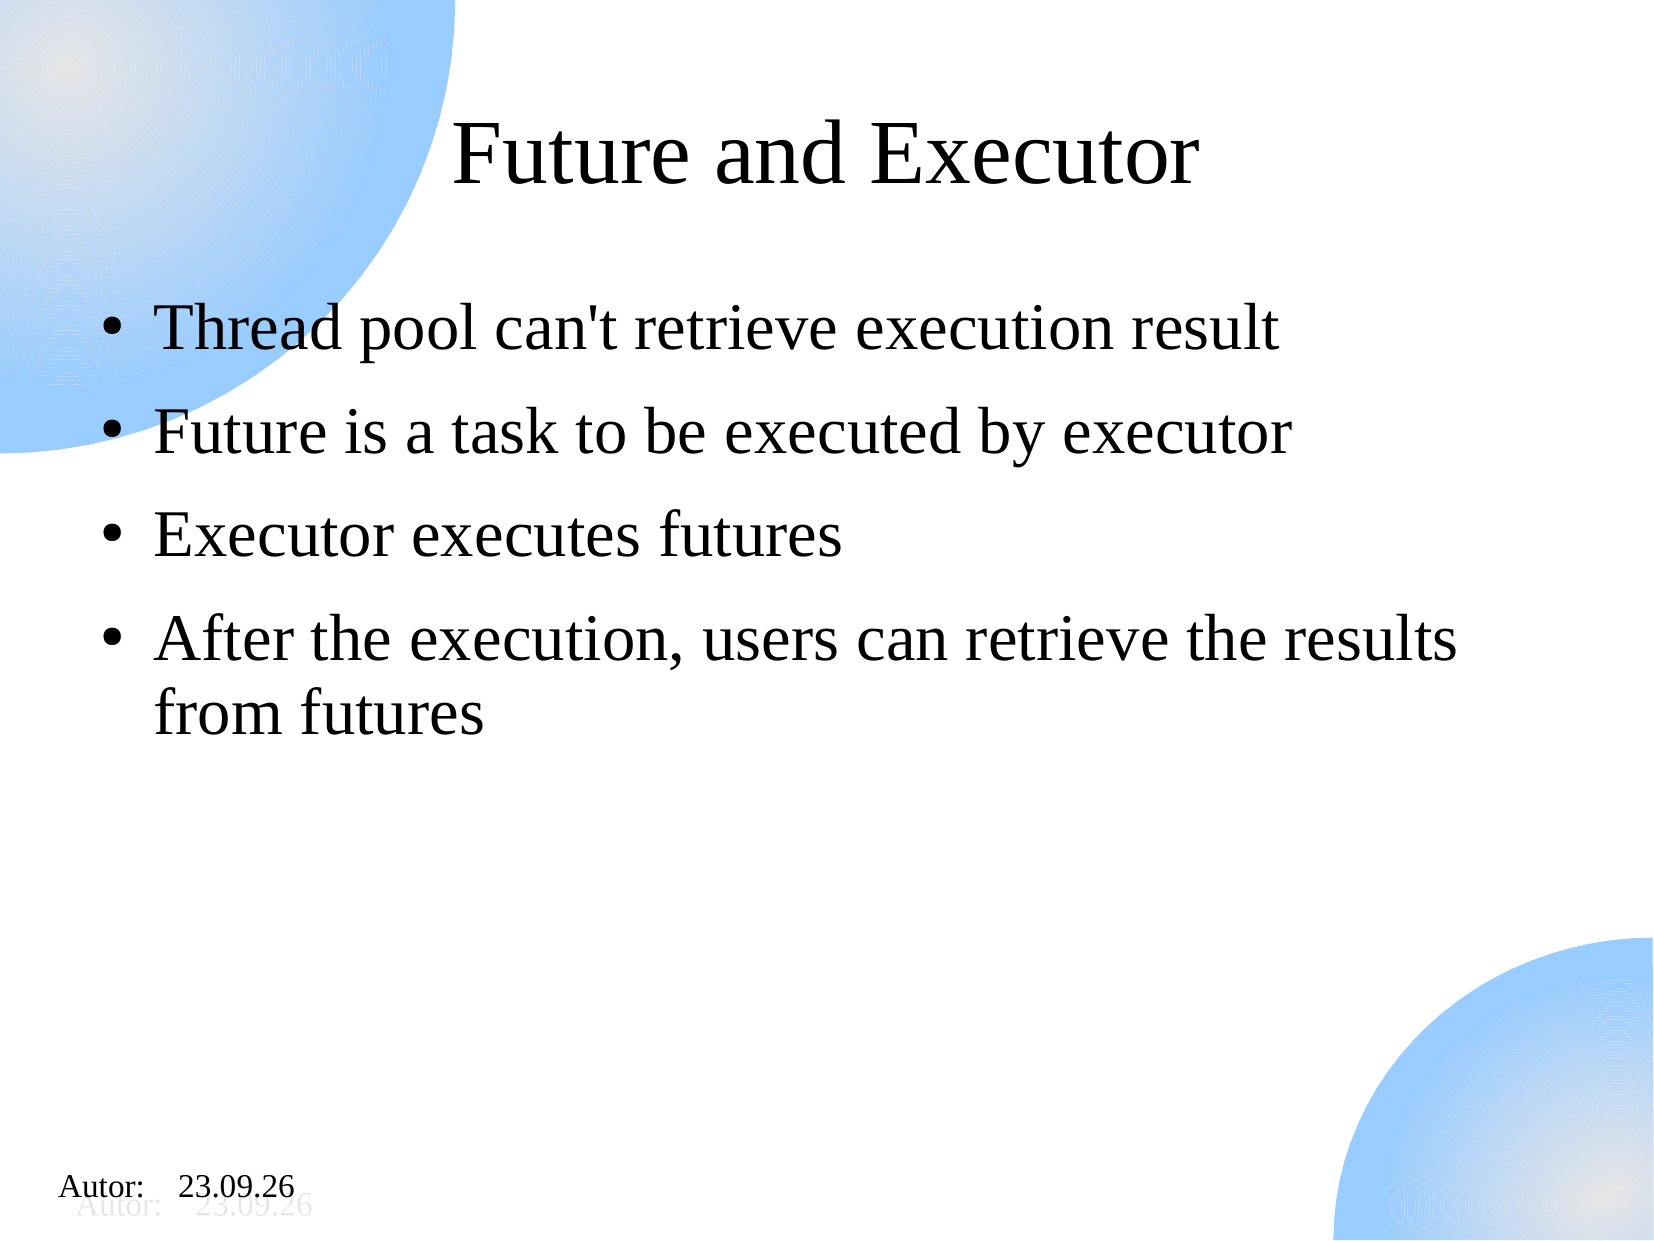

# Future and Executor
Thread pool can't retrieve execution result
Future is a task to be executed by executor
Executor executes futures
After the execution, users can retrieve the results from futures